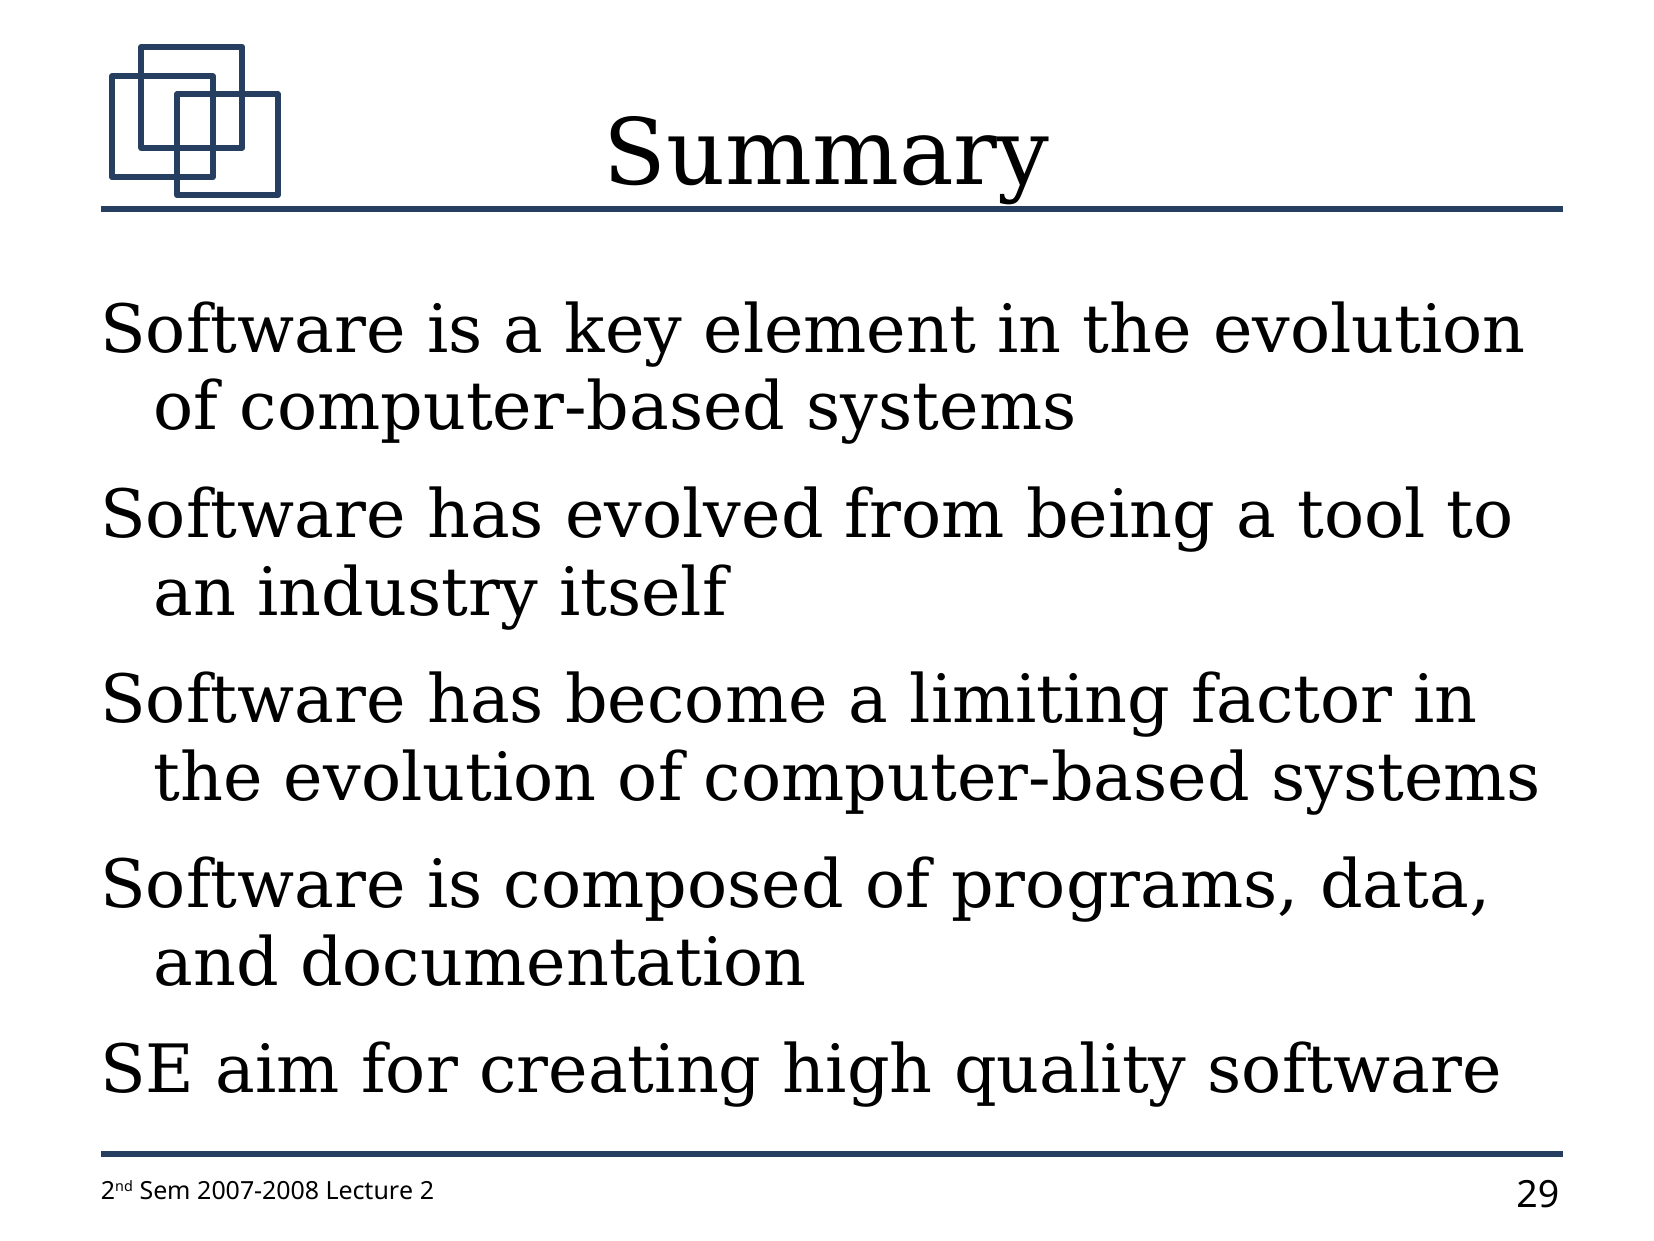

# Summary
Software is a key element in the evolution of computer-based systems
Software has evolved from being a tool to an industry itself
Software has become a limiting factor in the evolution of computer-based systems
Software is composed of programs, data, and documentation
SE aim for creating high quality software